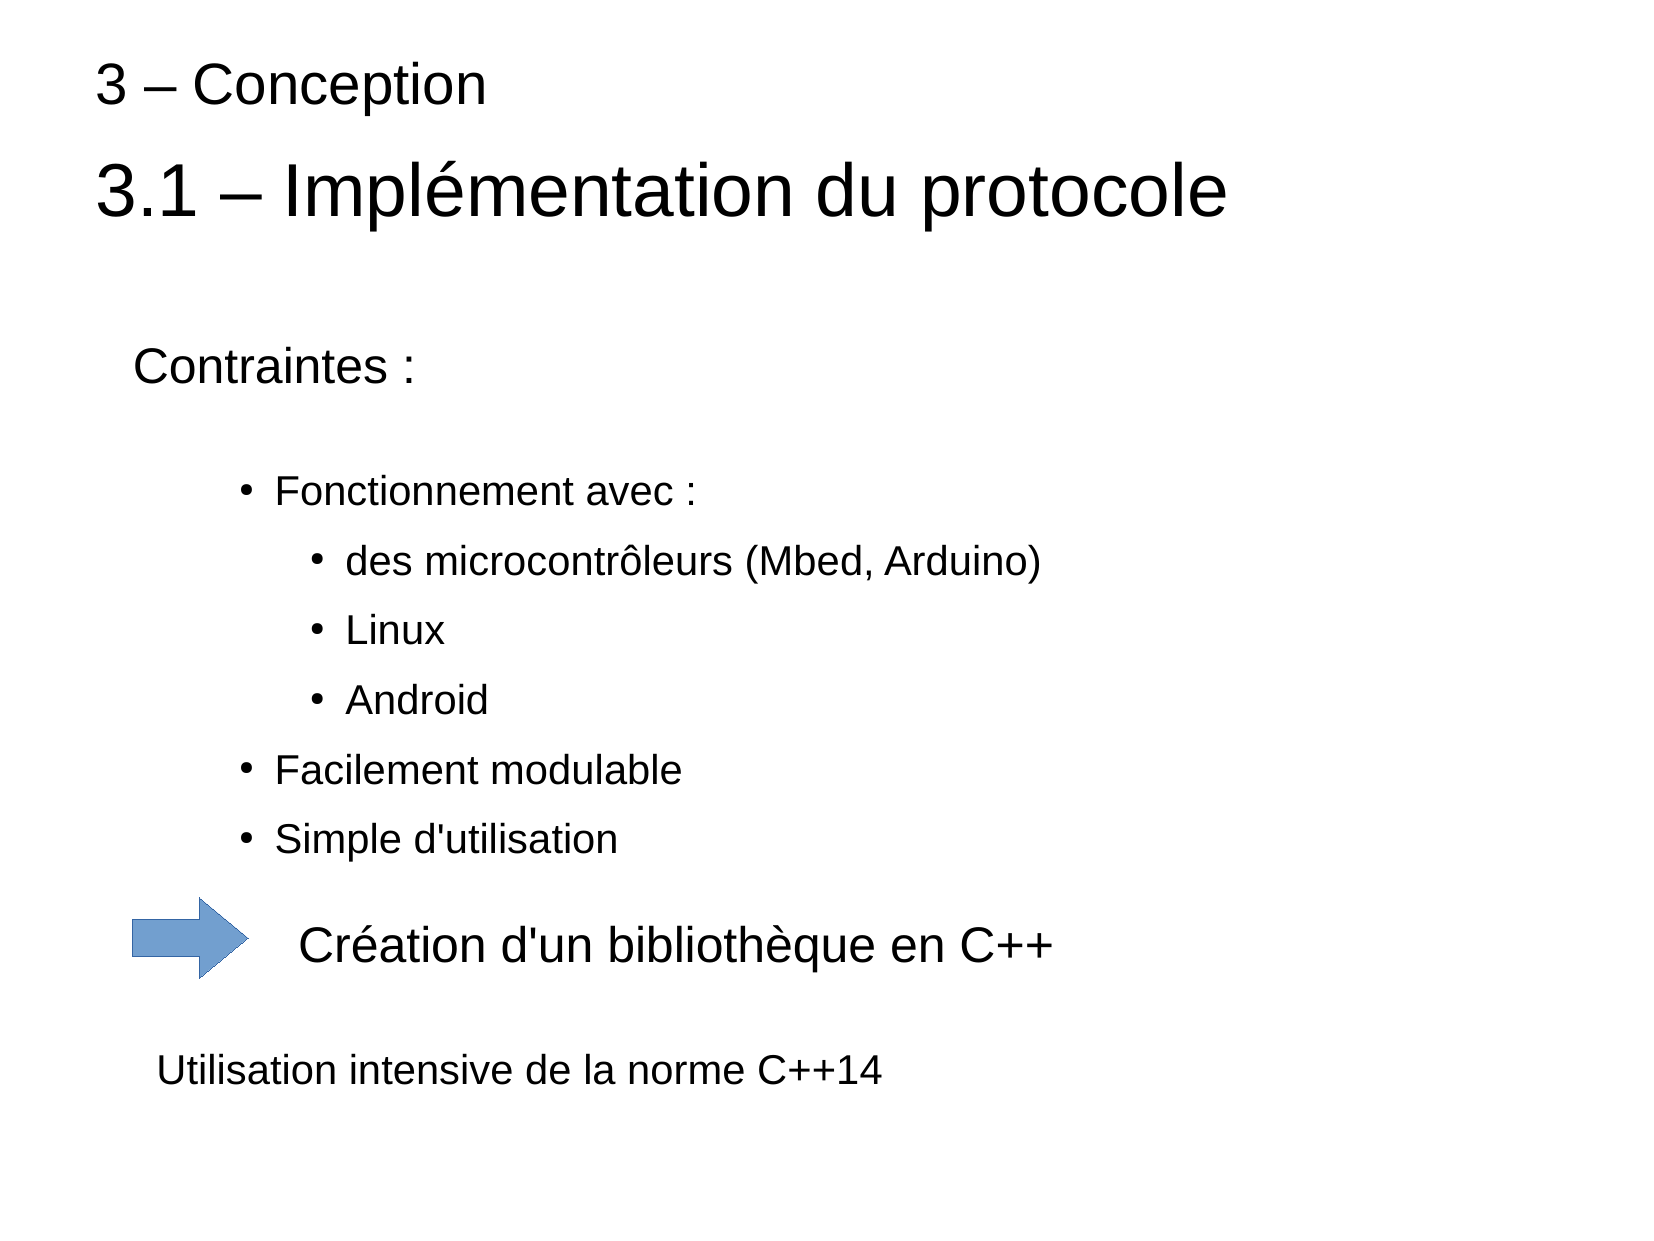

# 3 – Conception
3.1 – Implémentation du protocole
Contraintes :
Fonctionnement avec :
des microcontrôleurs (Mbed, Arduino)
Linux
Android
Facilement modulable
Simple d'utilisation
Création d'un bibliothèque en C++
Utilisation intensive de la norme C++14